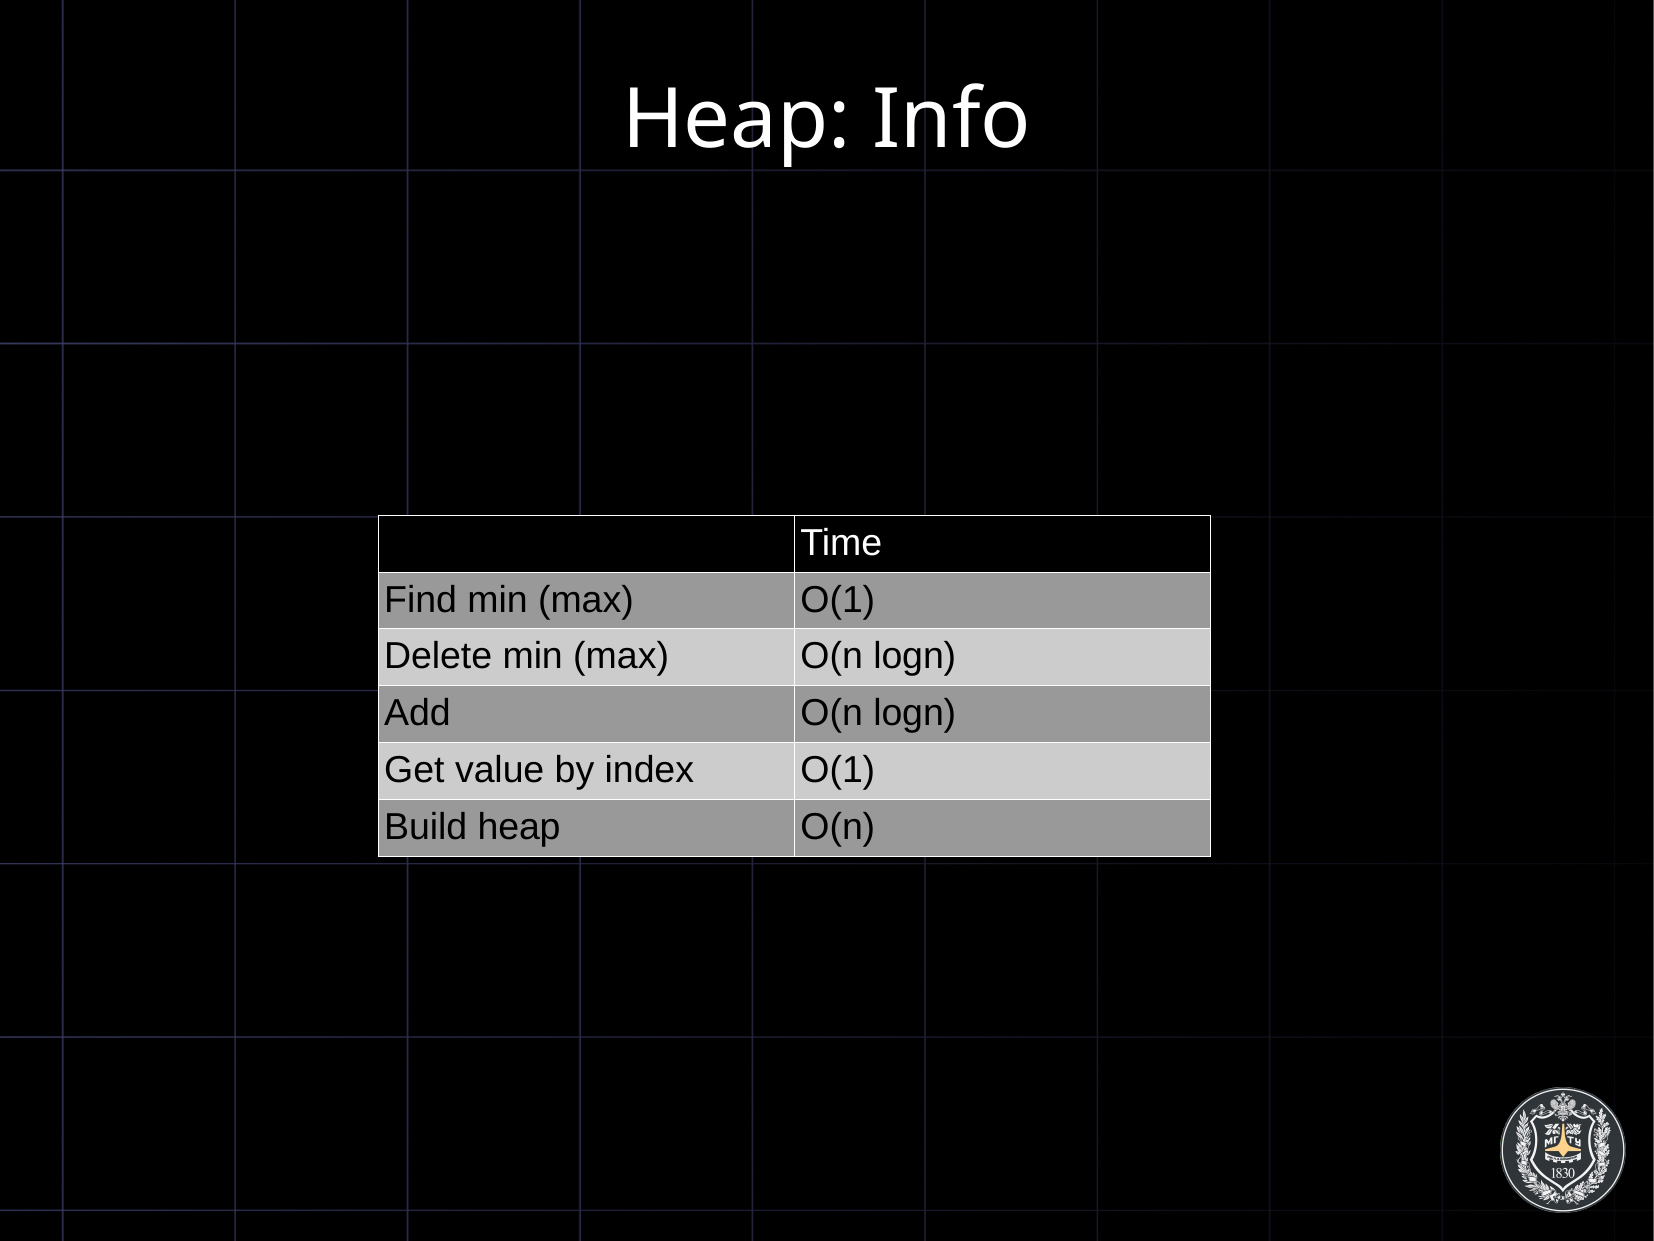

# Heap: Info
| Operation | Time |
| --- | --- |
| Find min (max) | O(1) |
| Delete min (max) | O(n logn) |
| Add | O(n logn) |
| Get value by index | O(1) |
| Build heap | O(n) |